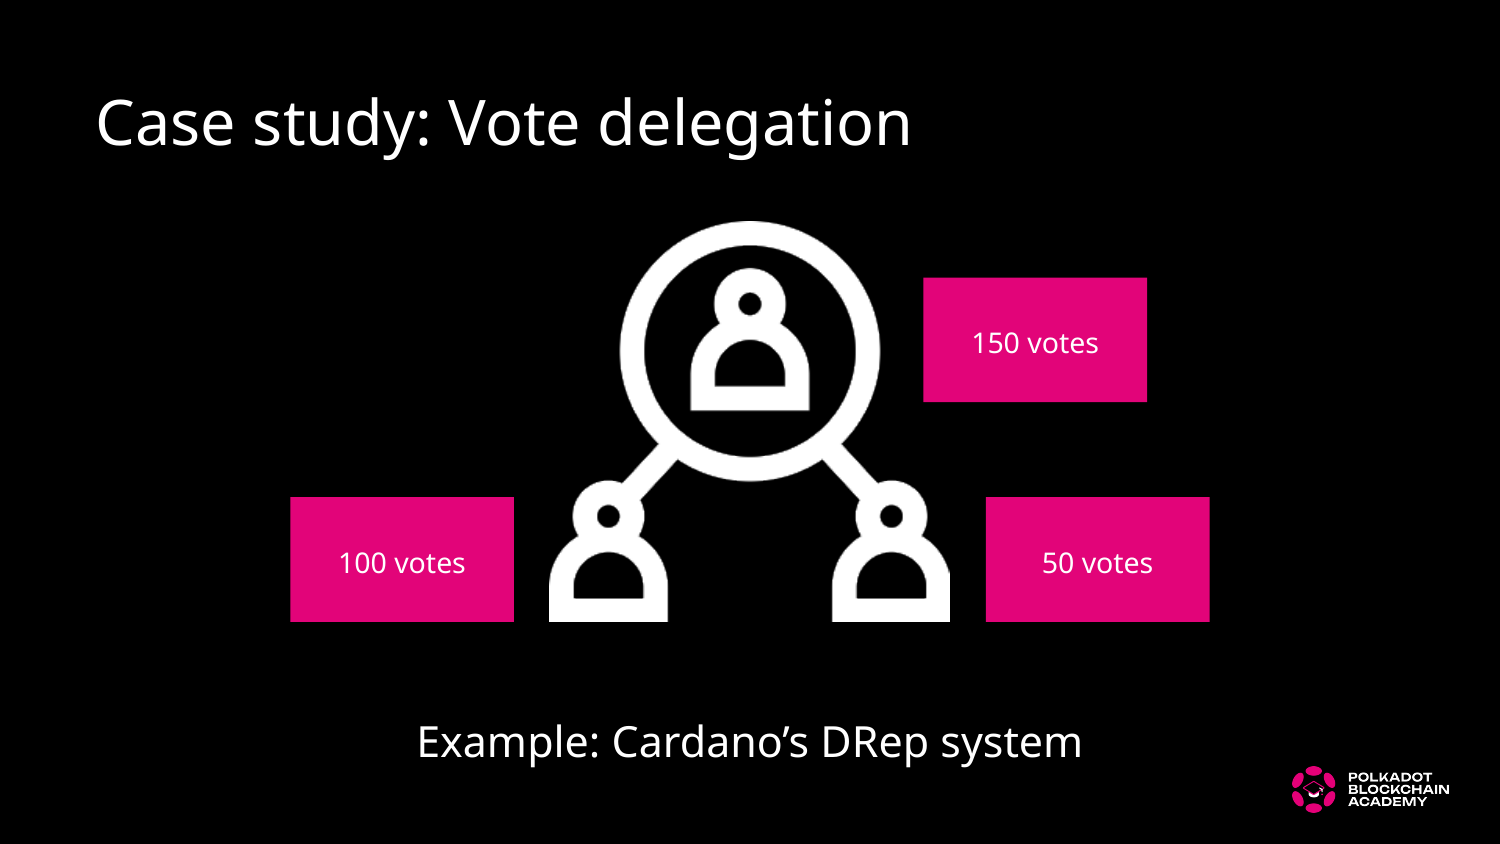

# Case study: Vote delegation
150 votes
100 votes
50 votes
Example: Cardano’s DRep system